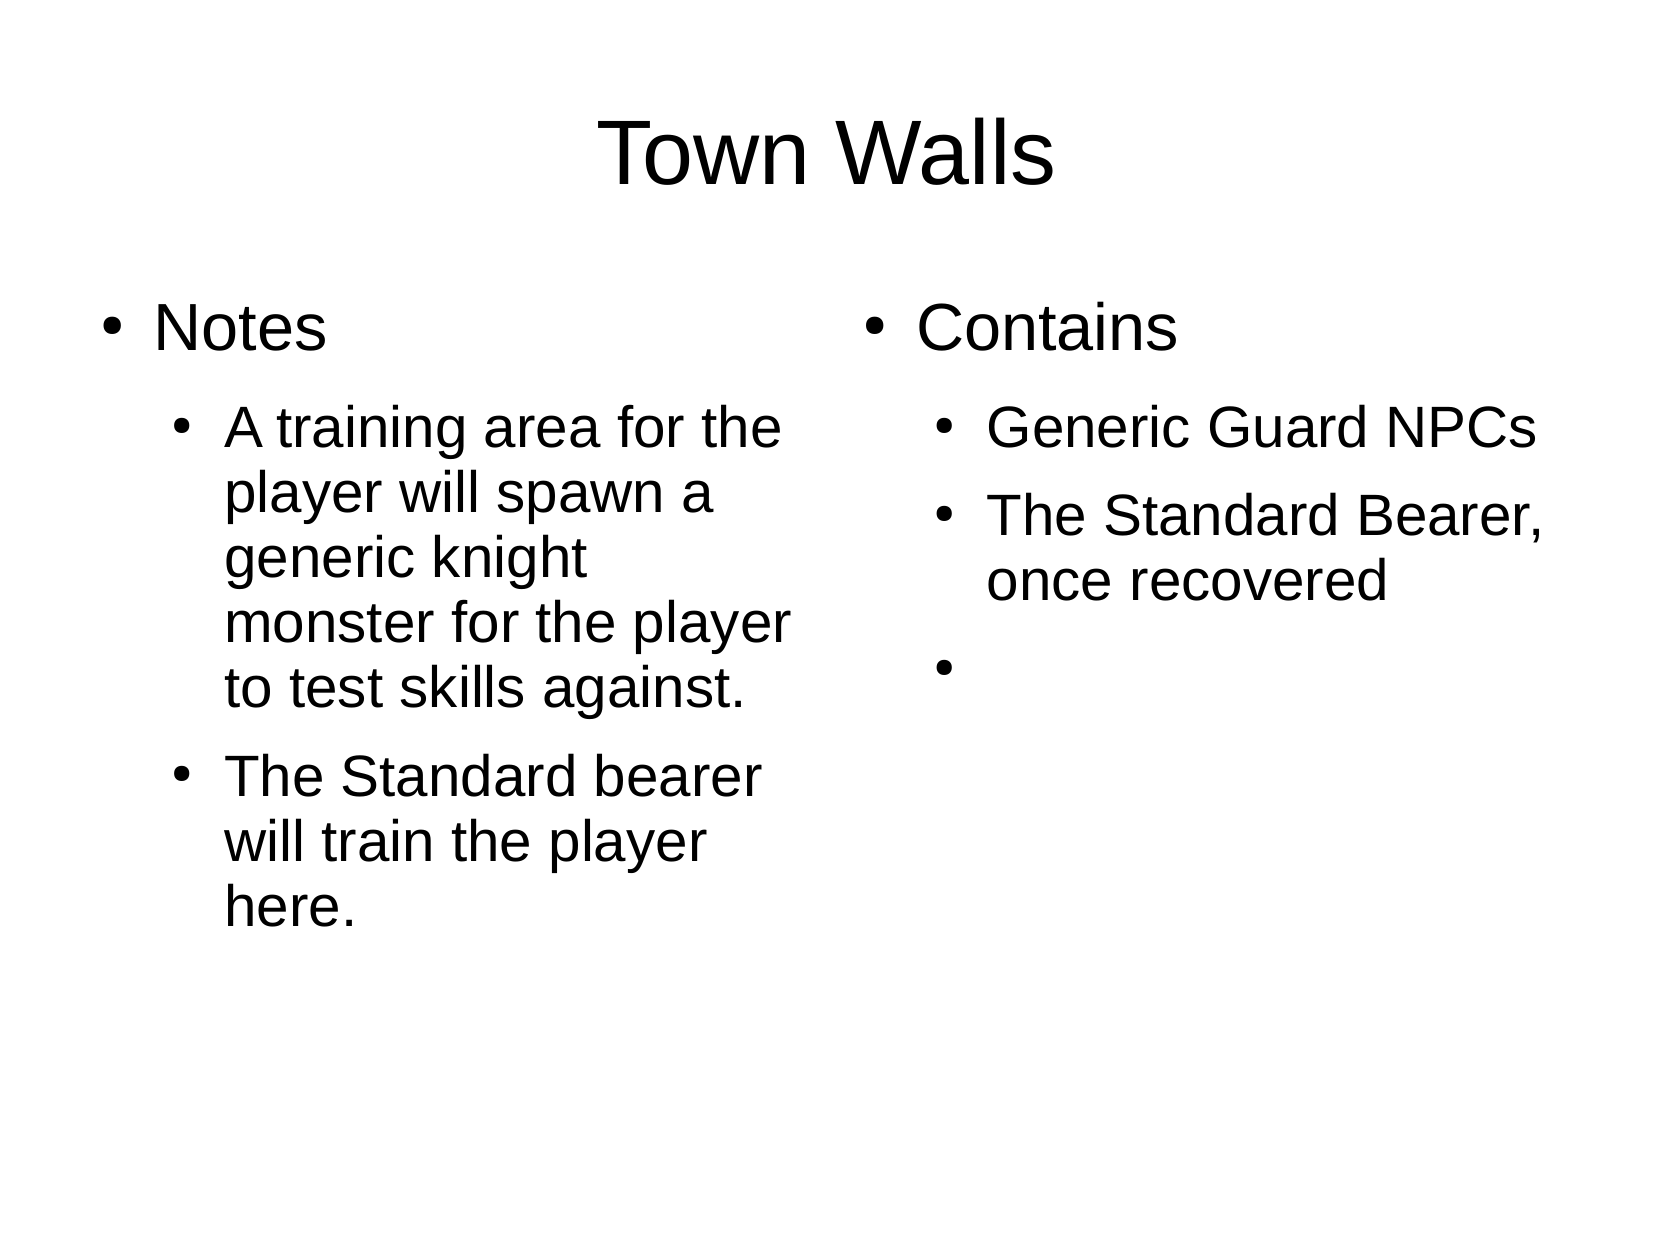

# Town Walls
Notes
A training area for the player will spawn a generic knight monster for the player to test skills against.
The Standard bearer will train the player here.
Contains
Generic Guard NPCs
The Standard Bearer, once recovered